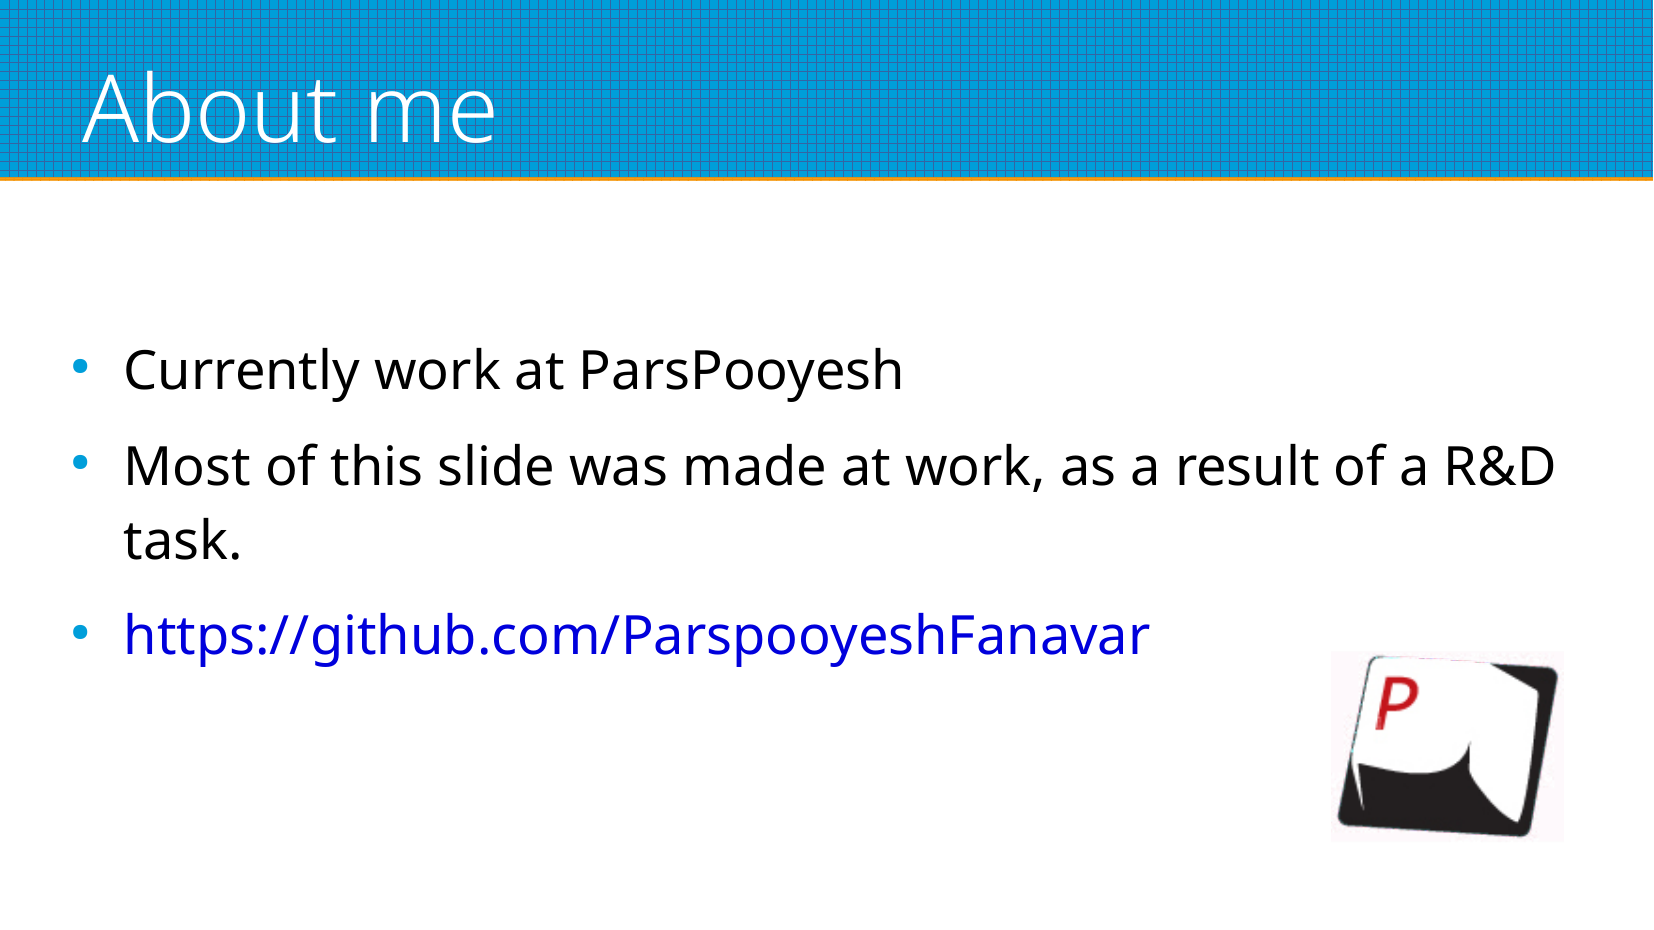

# About me
Currently work at ParsPooyesh
Most of this slide was made at work, as a result of a R&D task.
https://github.com/ParspooyeshFanavar